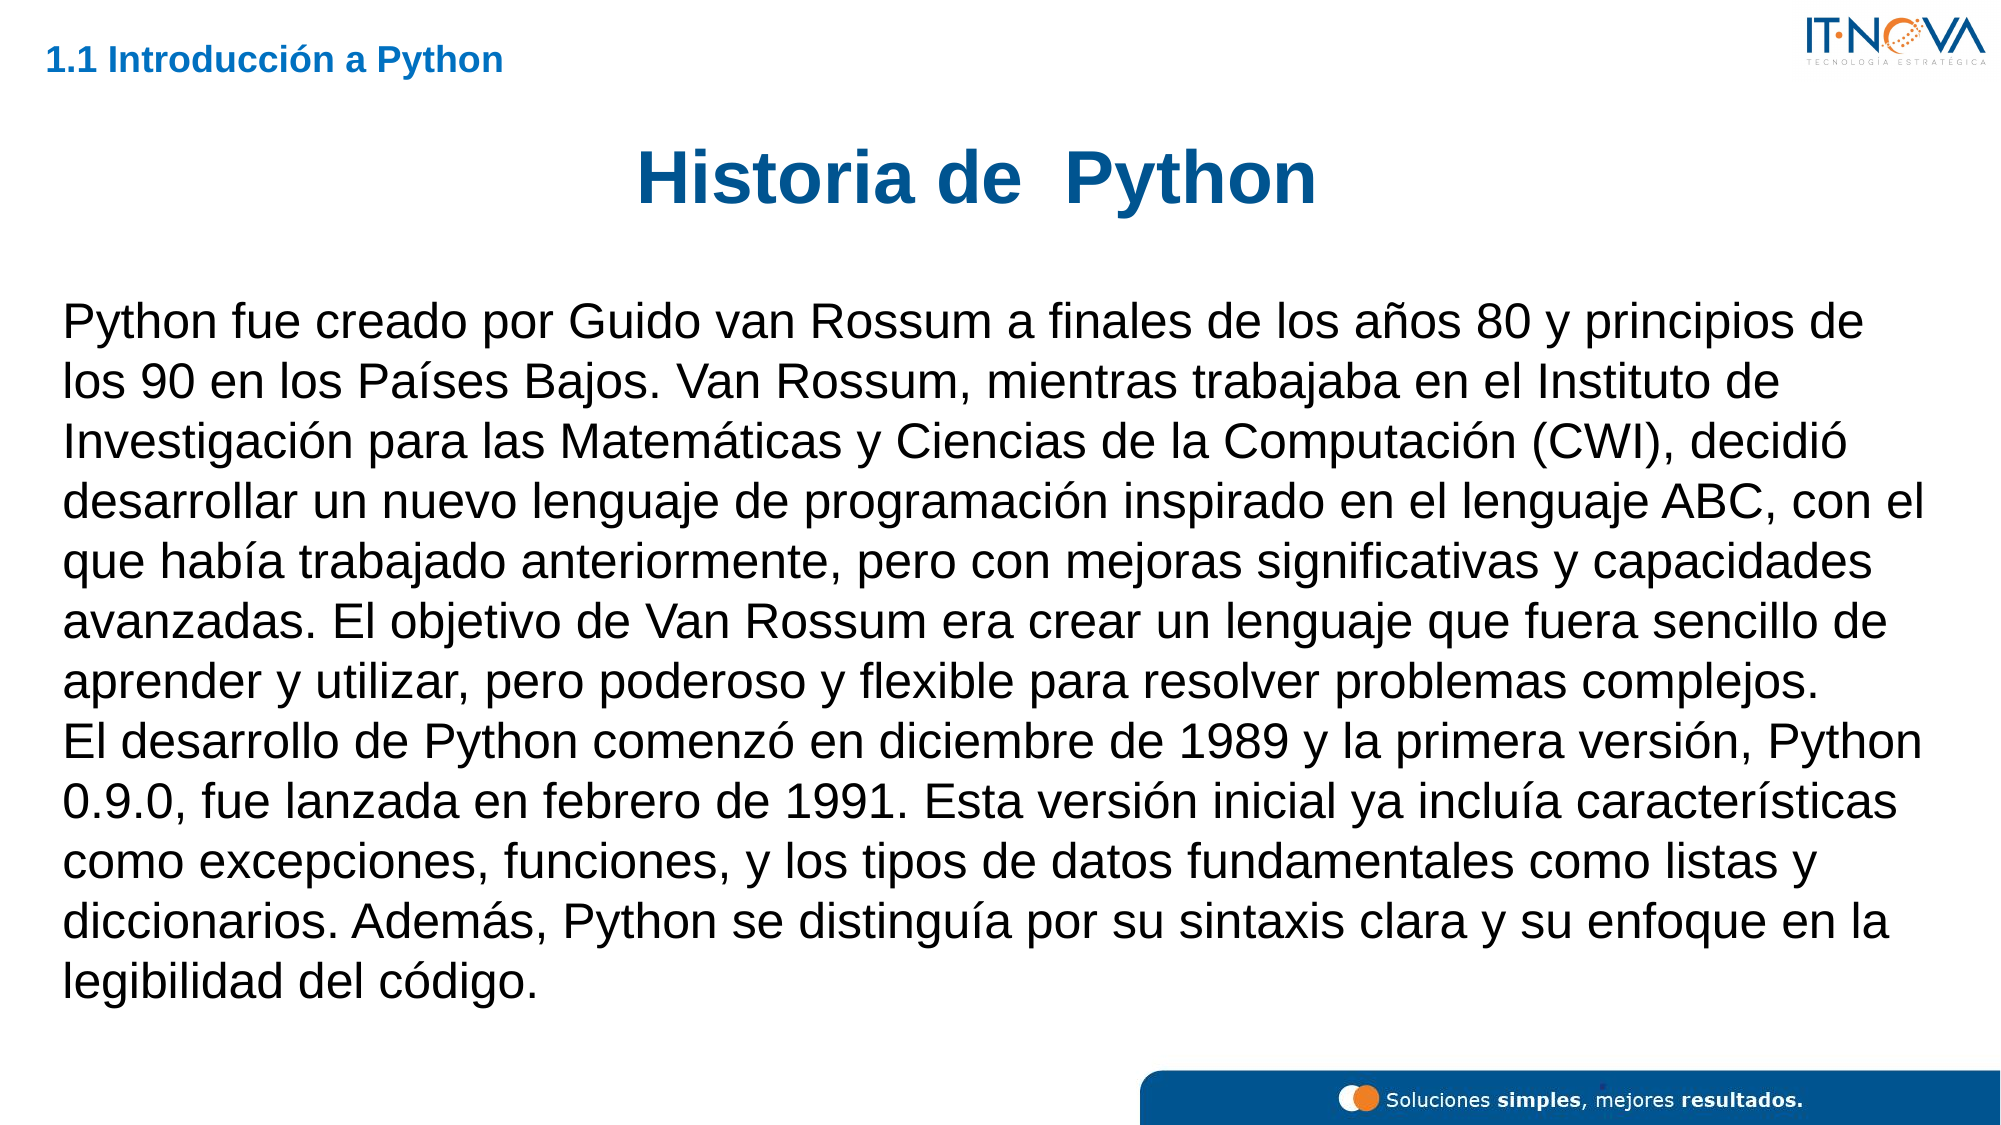

1.1 Introducción a Python
Historia de Python
Python fue creado por Guido van Rossum a finales de los años 80 y principios de los 90 en los Países Bajos. Van Rossum, mientras trabajaba en el Instituto de Investigación para las Matemáticas y Ciencias de la Computación (CWI), decidió desarrollar un nuevo lenguaje de programación inspirado en el lenguaje ABC, con el que había trabajado anteriormente, pero con mejoras significativas y capacidades avanzadas. El objetivo de Van Rossum era crear un lenguaje que fuera sencillo de aprender y utilizar, pero poderoso y flexible para resolver problemas complejos.
El desarrollo de Python comenzó en diciembre de 1989 y la primera versión, Python 0.9.0, fue lanzada en febrero de 1991. Esta versión inicial ya incluía características como excepciones, funciones, y los tipos de datos fundamentales como listas y diccionarios. Además, Python se distinguía por su sintaxis clara y su enfoque en la legibilidad del código.